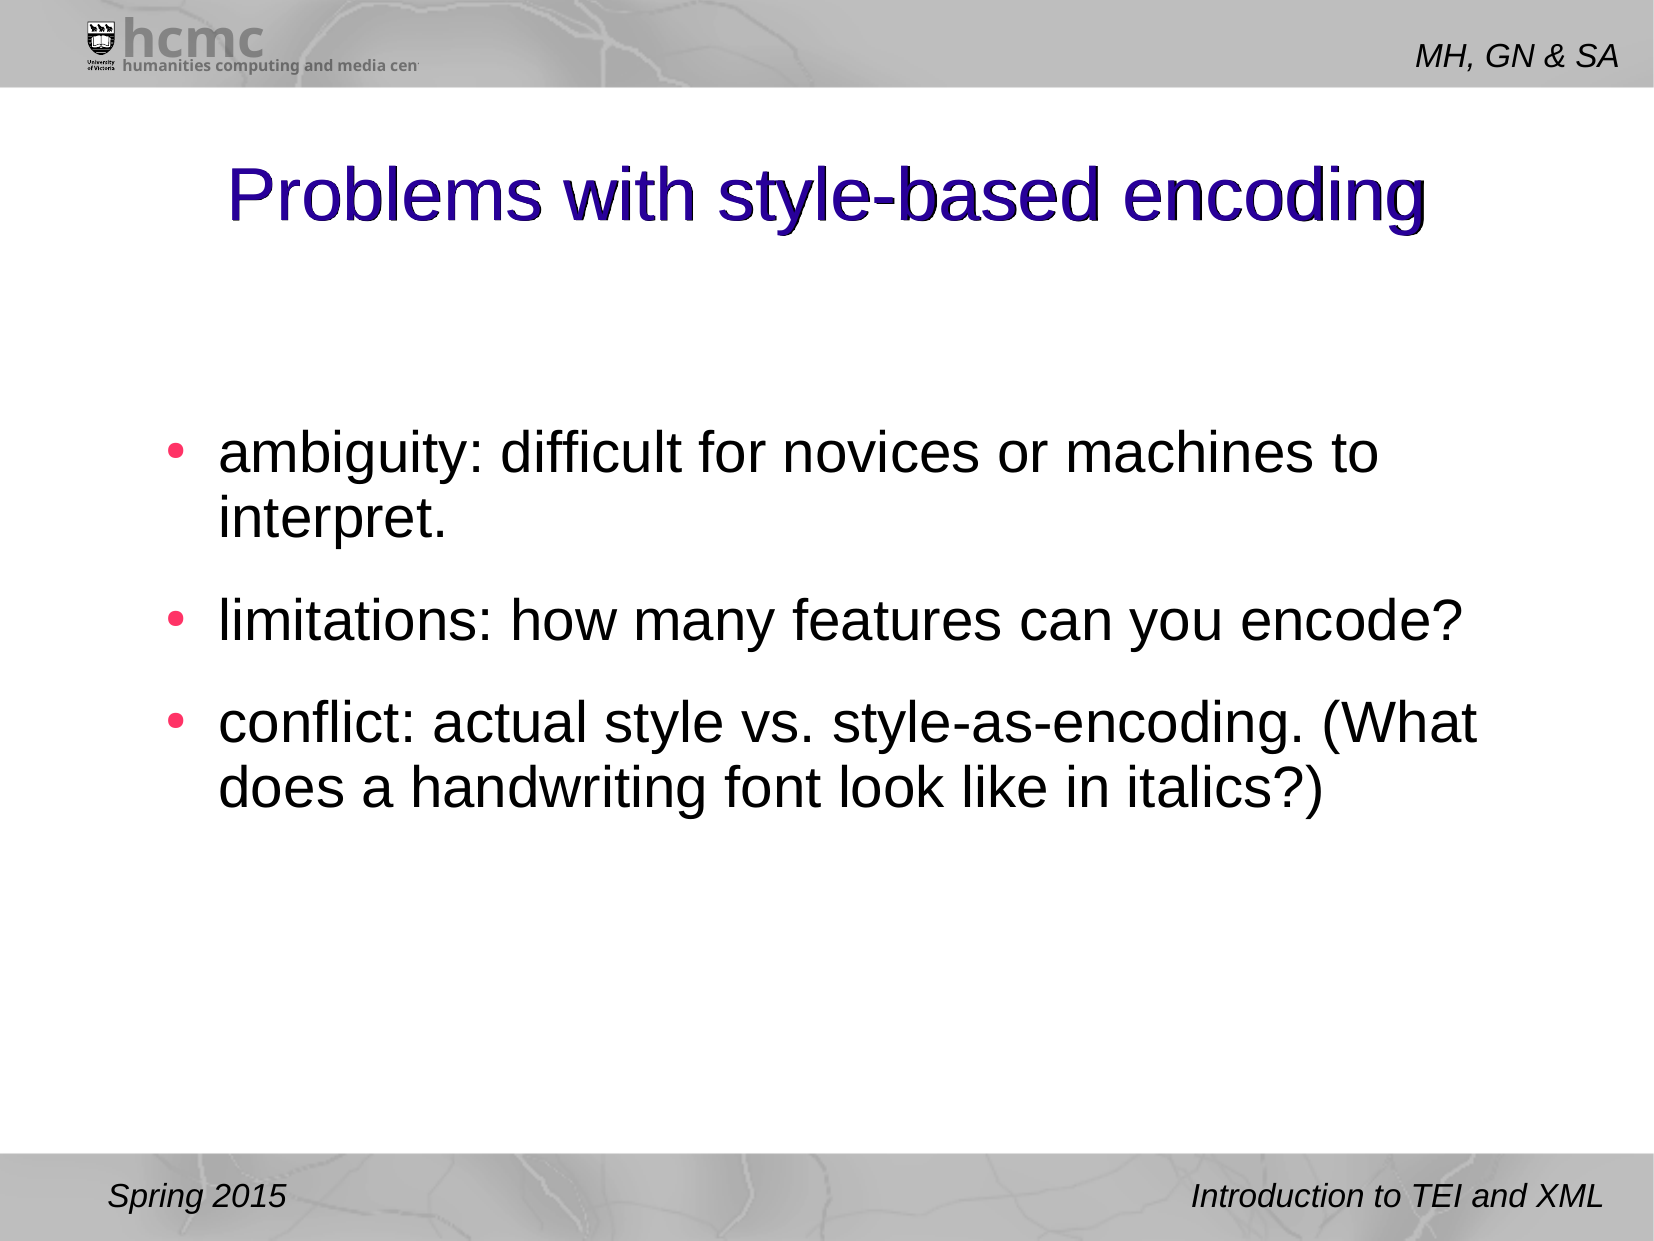

# Problems with style-based encoding
ambiguity: difficult for novices or machines to interpret.
limitations: how many features can you encode?
conflict: actual style vs. style-as-encoding. (What does a handwriting font look like in italics?)